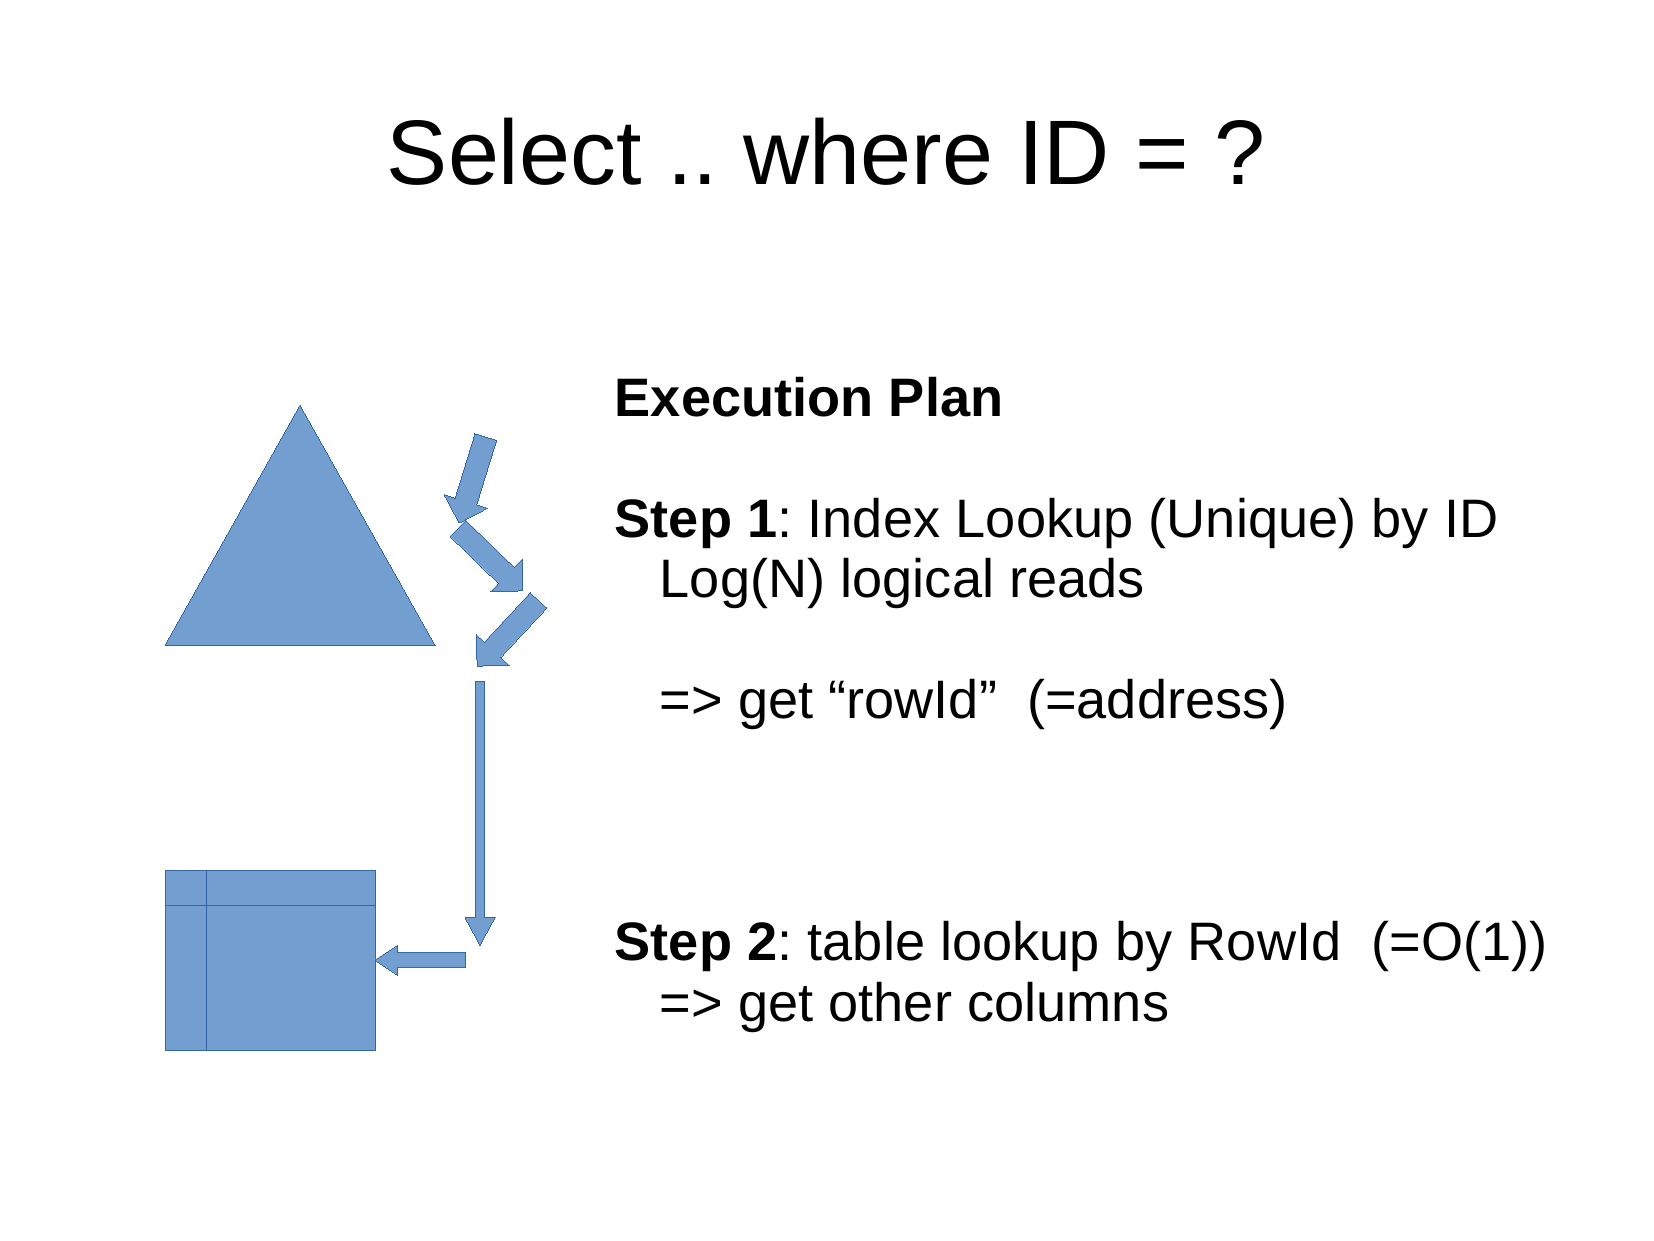

# Select .. where ID = ?
Execution Plan
Step 1: Index Lookup (Unique) by ID
 Log(N) logical reads
 => get “rowId” (=address)
Step 2: table lookup by RowId (=O(1))
 => get other columns